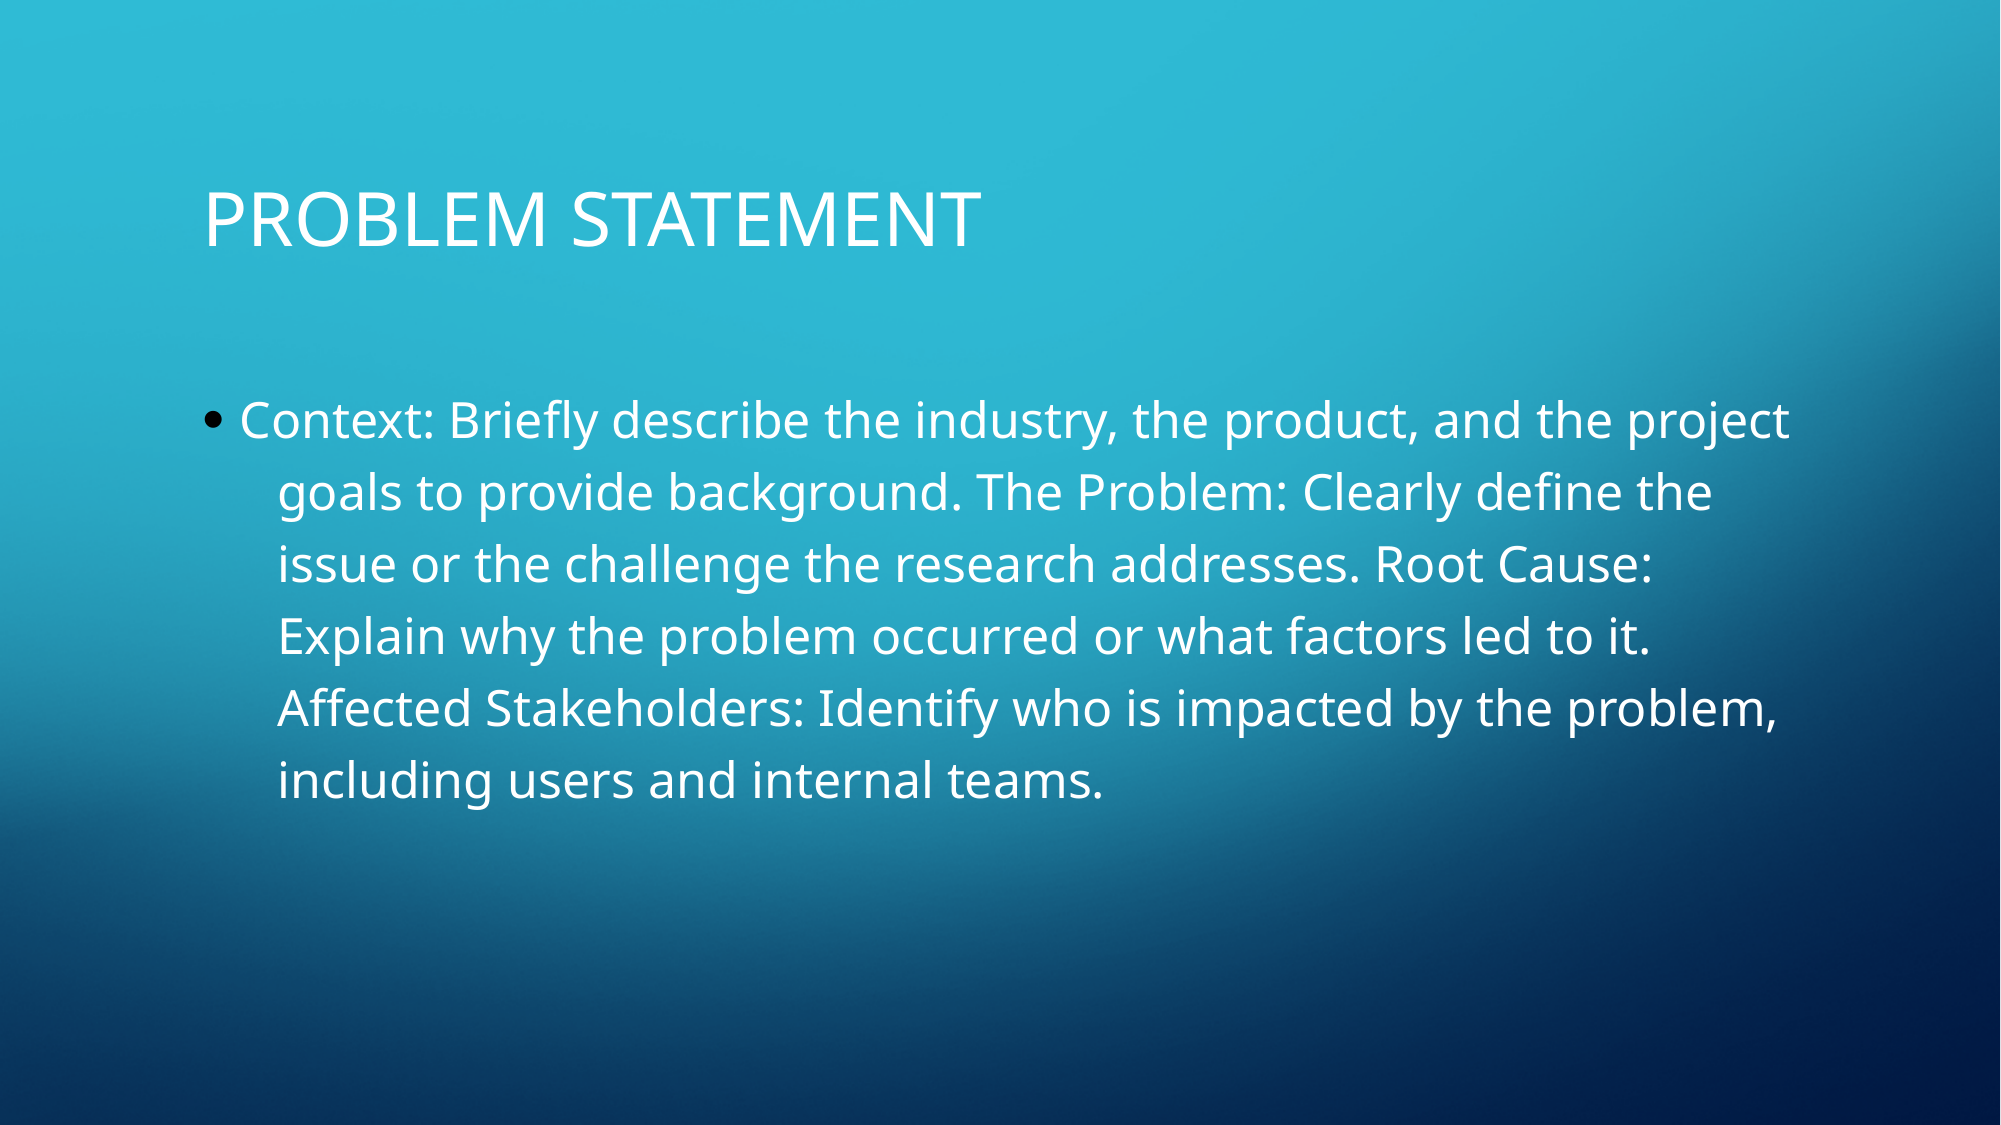

# Problem statement
Context: Briefly describe the industry, the product, and the project goals to provide background. The Problem: Clearly define the issue or the challenge the research addresses. Root Cause: Explain why the problem occurred or what factors led to it. Affected Stakeholders: Identify who is impacted by the problem, including users and internal teams.